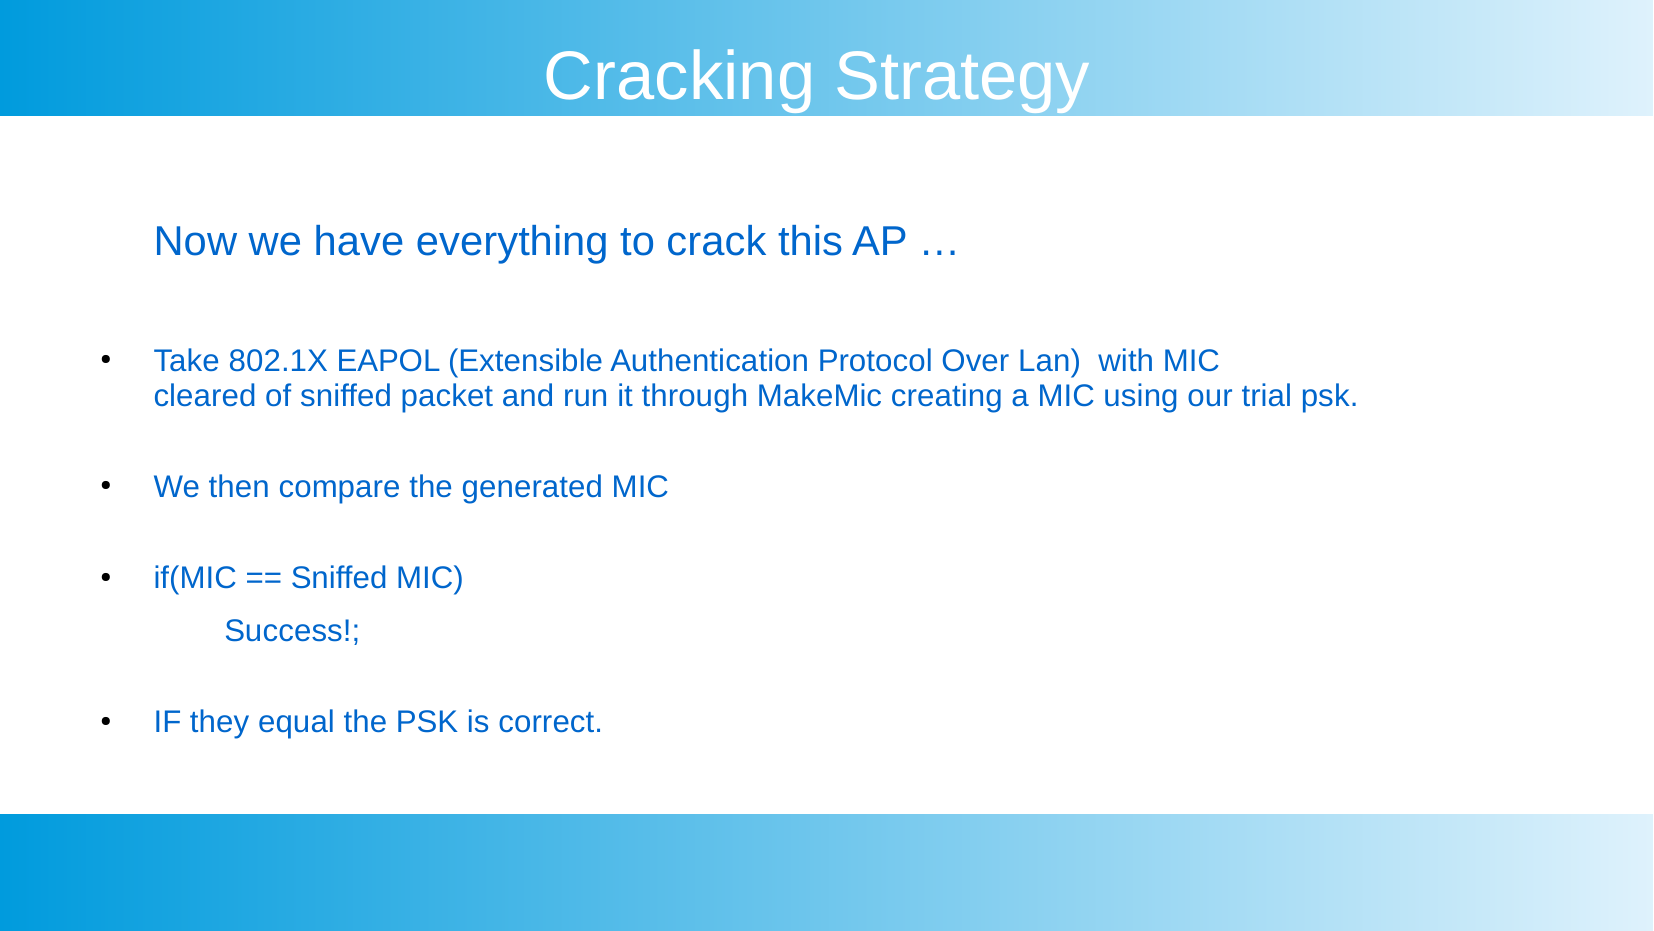

# Cracking Strategy
Now we have everything to crack this AP …
Take 802.1X EAPOL (Extensible Authentication Protocol Over Lan) with MIC
cleared of sniffed packet and run it through MakeMic creating a MIC using our trial psk.
We then compare the generated MIC
if(MIC == Sniffed MIC)
Success!;
IF they equal the PSK is correct.